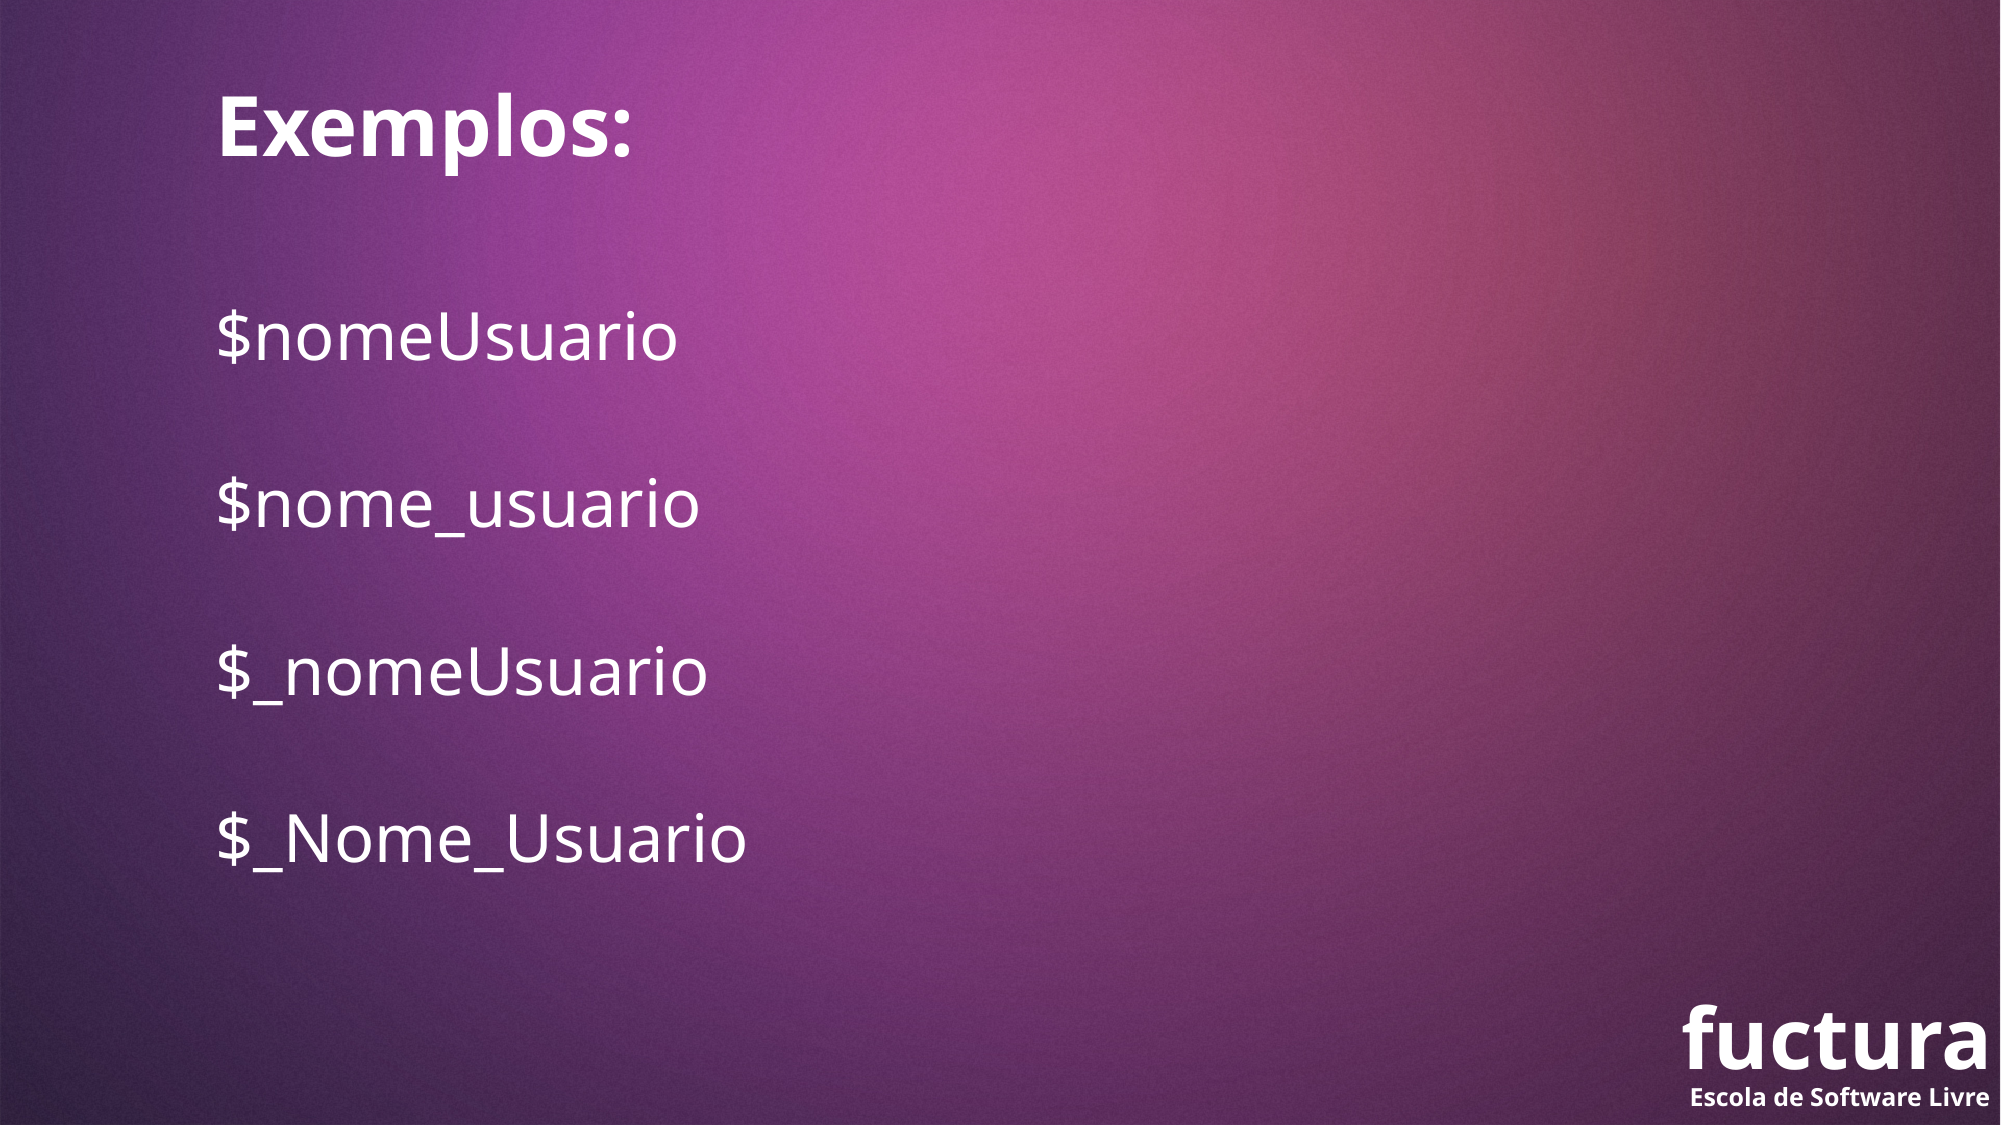

Exemplos:
$nomeUsuario
$nome_usuario
$_nomeUsuario
$_Nome_Usuario
fuctura
Escola de Software Livre